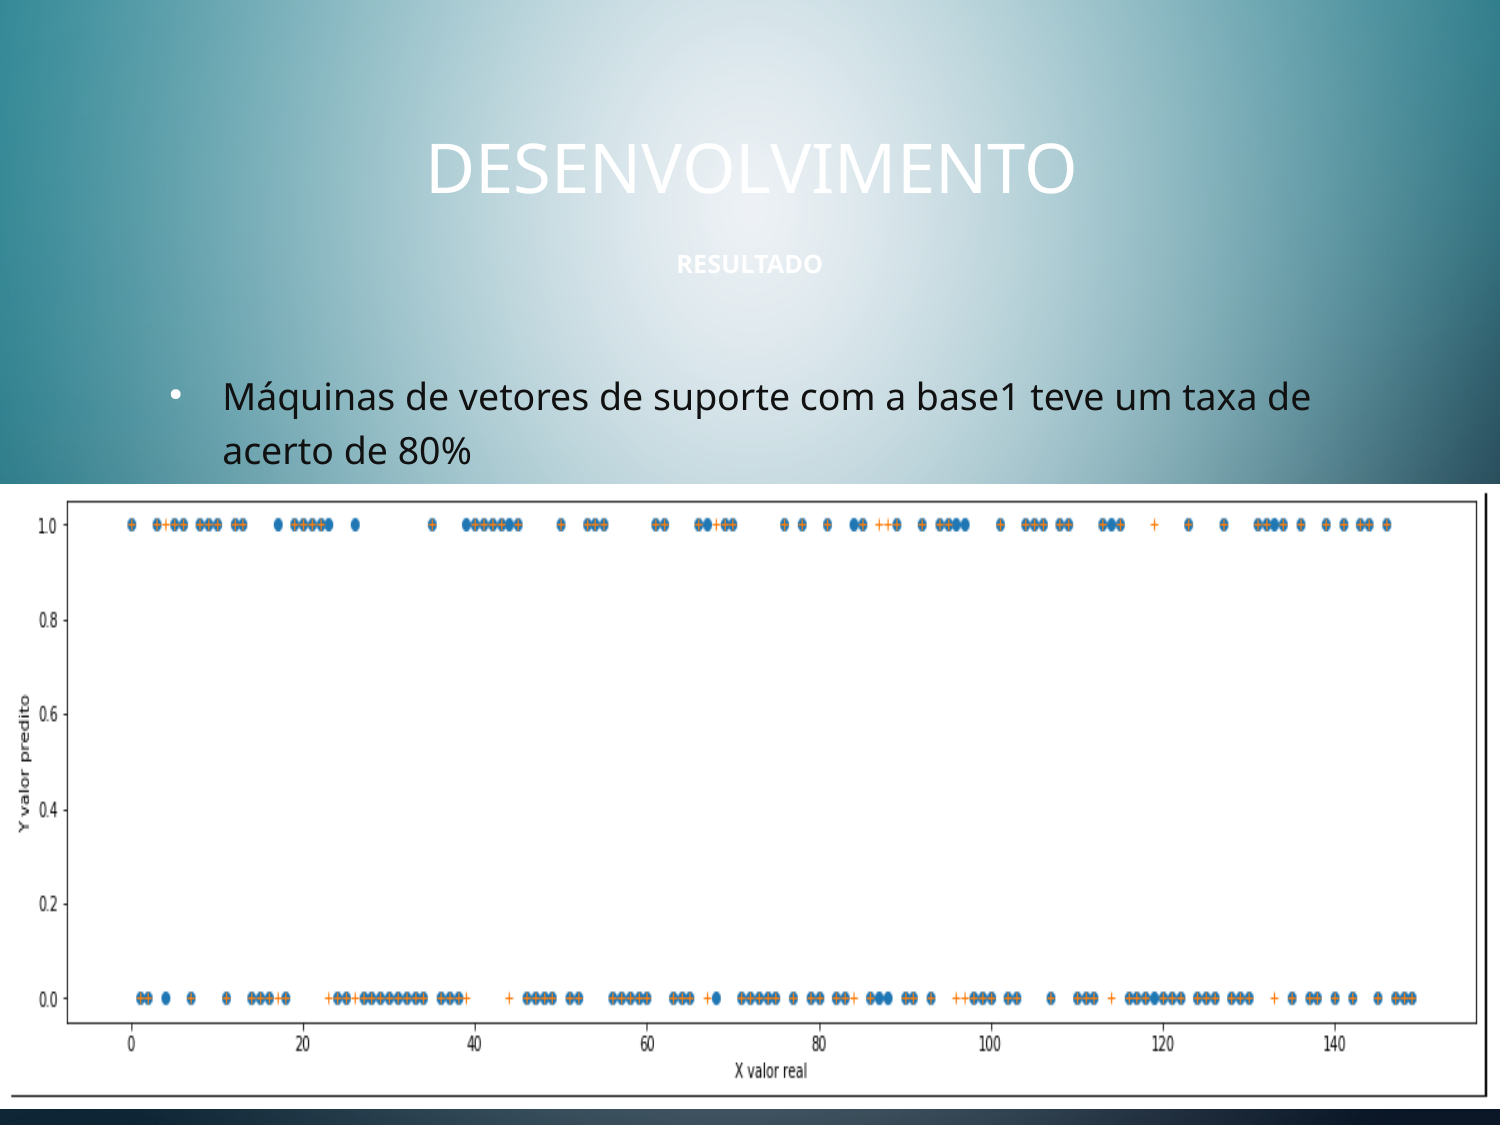

Desenvolvimento
# Resultado
Máquinas de vetores de suporte com a base1 teve um taxa de acerto de 80%